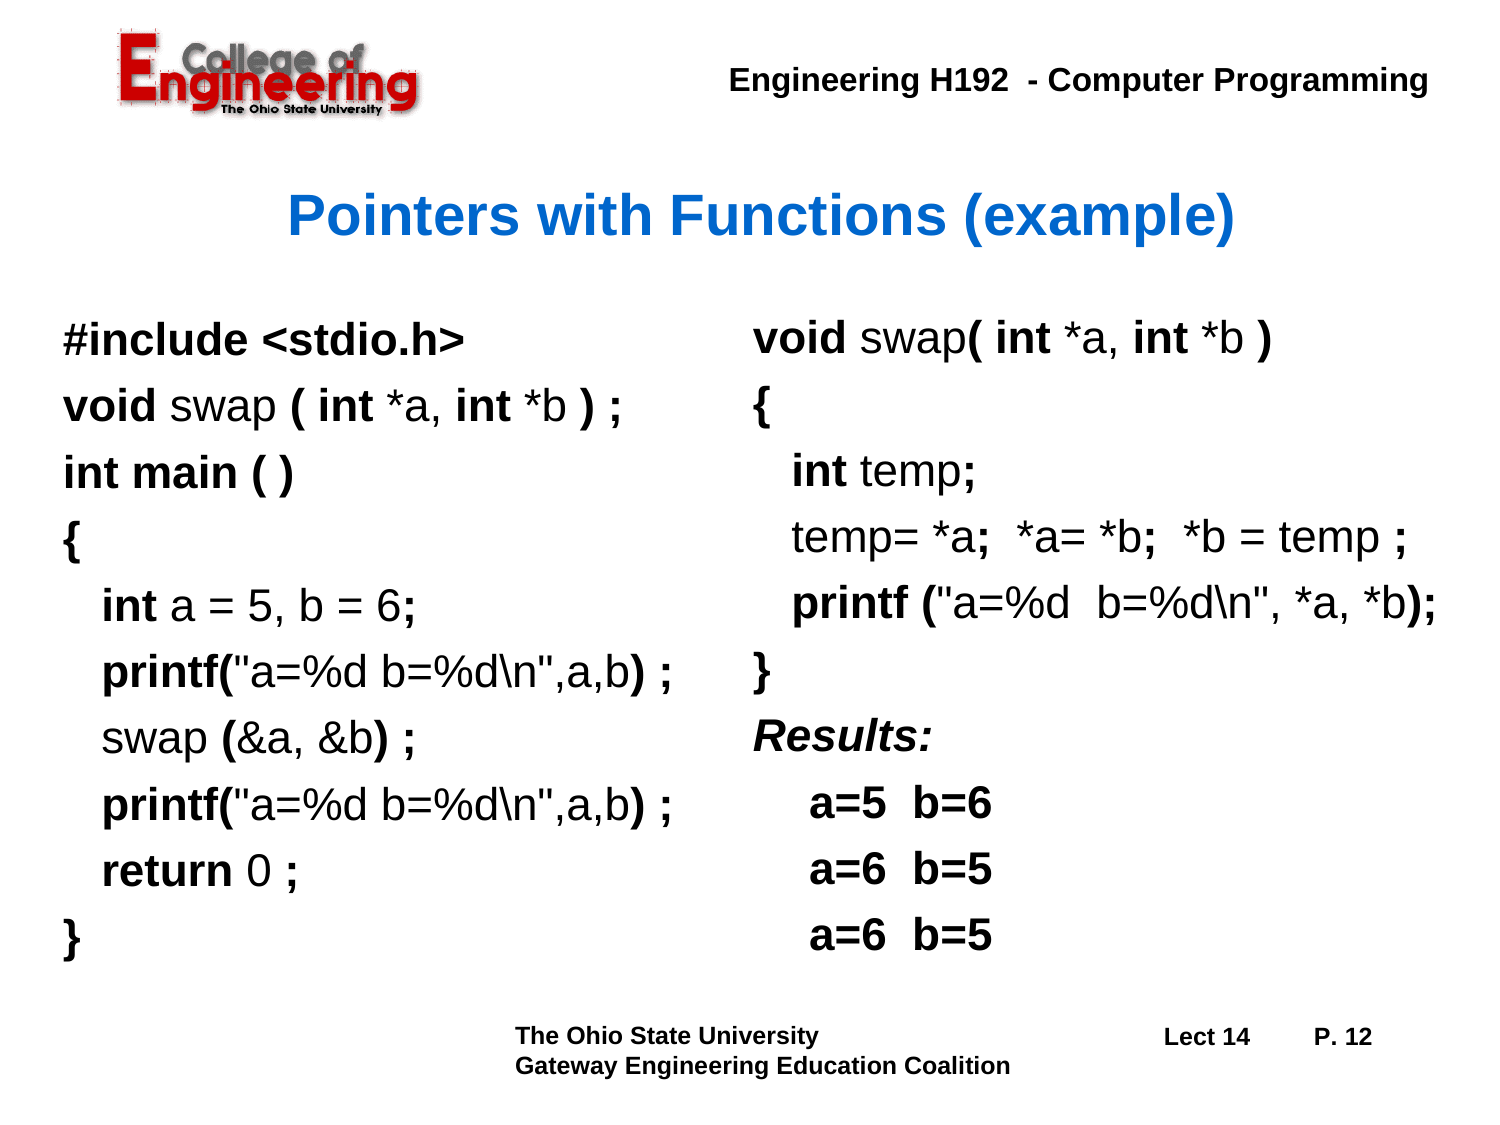

# Pointers with Functions (example)
void swap( int *a, int *b )
{
 int temp;
 temp= *a; *a= *b; *b = temp ;
 printf ("a=%d b=%d\n", *a, *b);
}
Results:
	a=5 b=6
	a=6 b=5
	a=6 b=5
#include <stdio.h>
void swap ( int *a, int *b ) ;
int main ( )
{
 int a = 5, b = 6;
 printf("a=%d b=%d\n",a,b) ;
 swap (&a, &b) ;
 printf("a=%d b=%d\n",a,b) ;
 return 0 ;
}
12